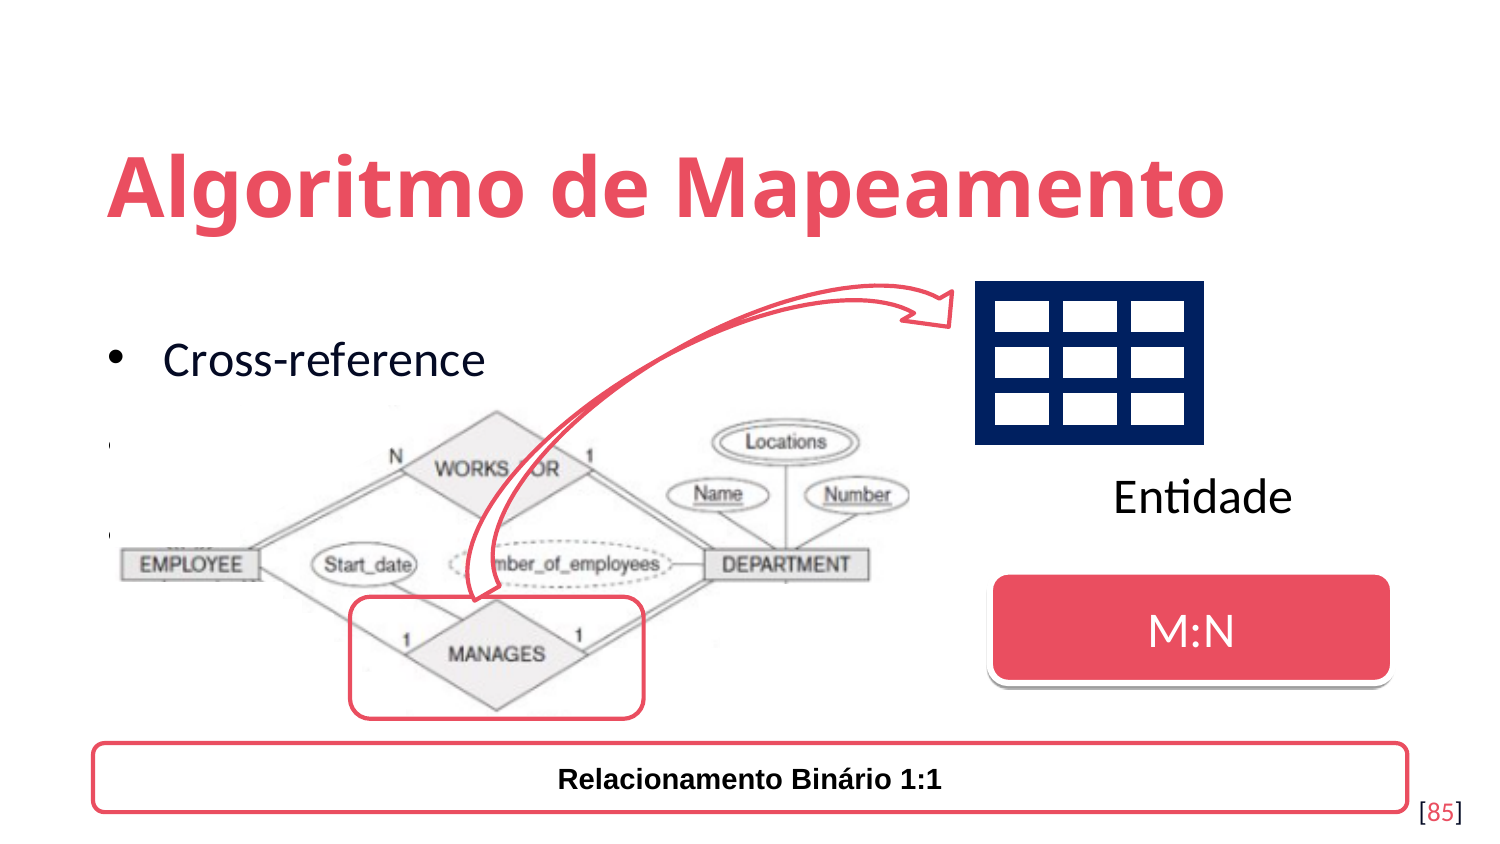

Algoritmo de Mapeamento
Cross-reference
Entidade
M:N
Relacionamento Binário 1:1